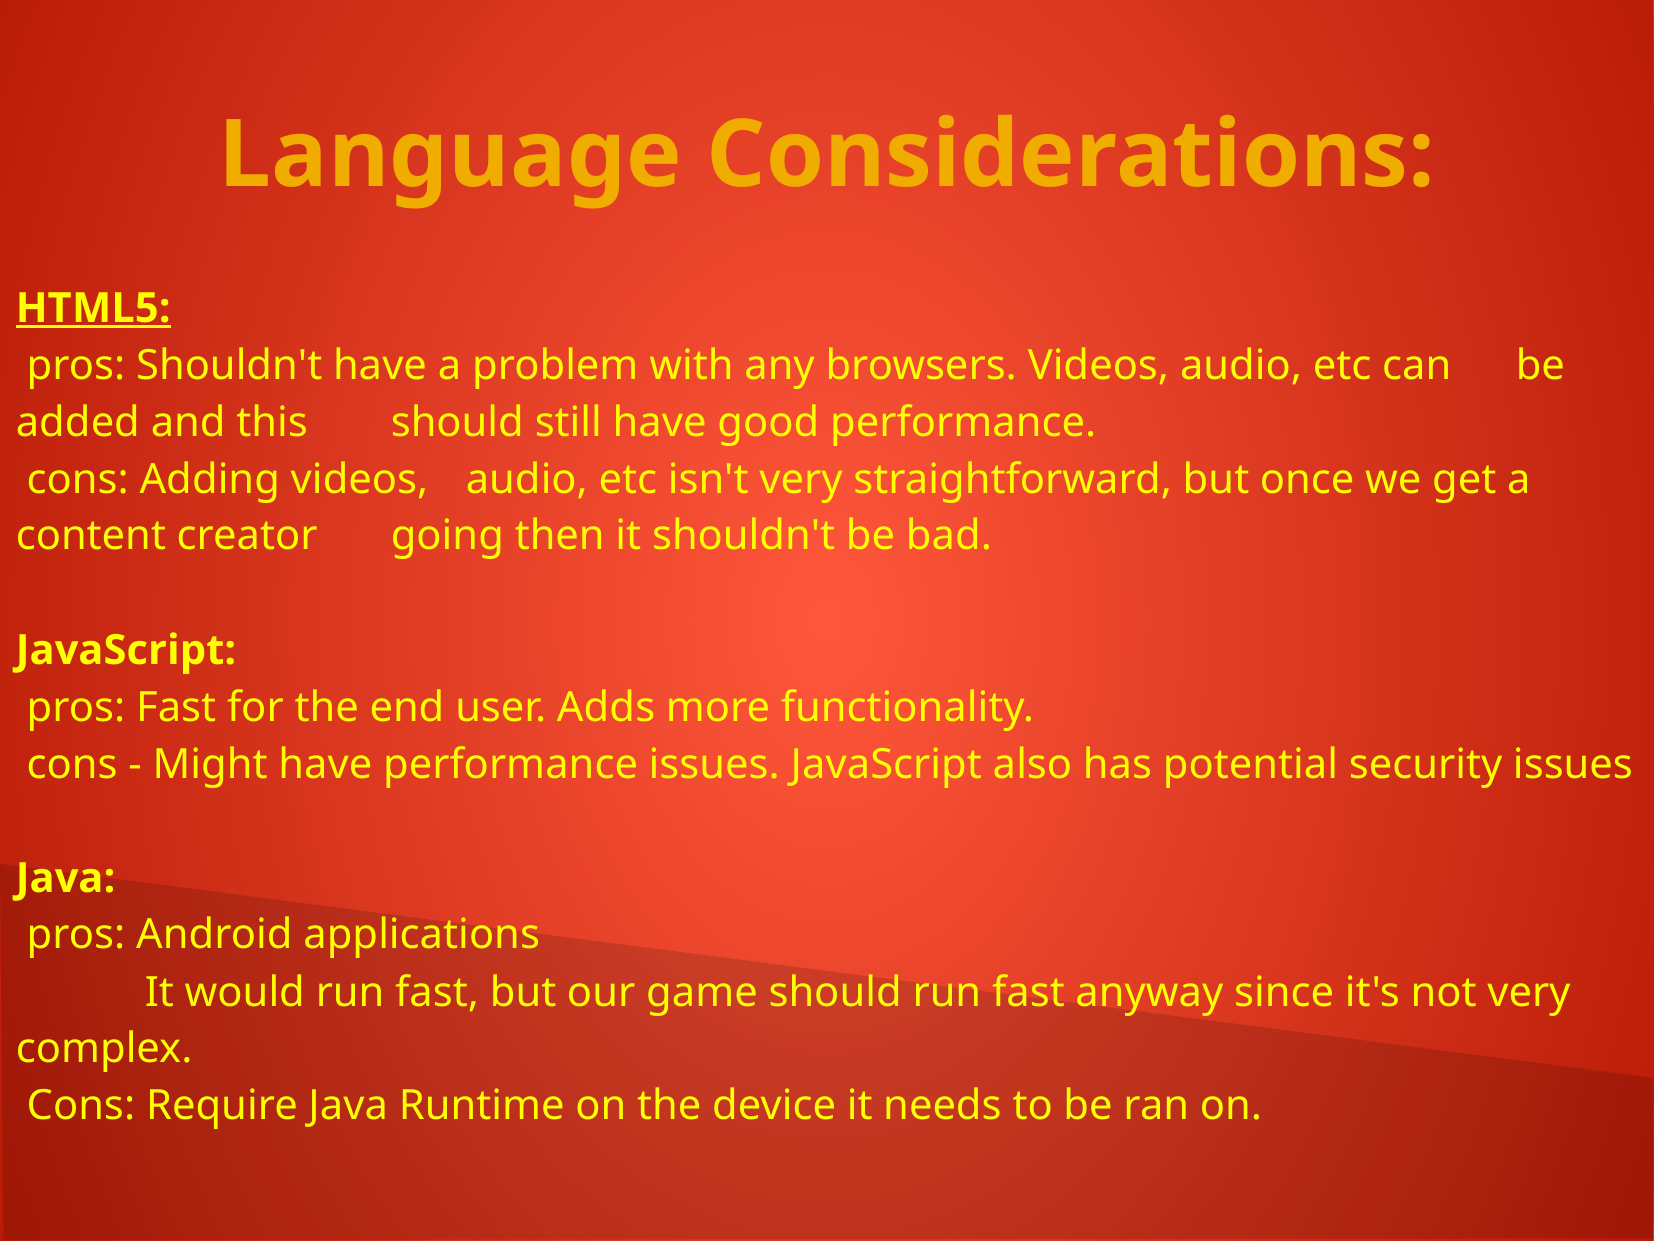

# Language Considerations:
HTML5:
 pros: Shouldn't have a problem with any browsers. Videos, audio, etc can 	be added and this 	should still have good performance.
 cons: Adding videos, 	audio, etc isn't very straightforward, but once we get a content creator 	going then it shouldn't be bad.
JavaScript:
 pros: Fast for the end user. Adds more functionality.
 cons - Might have performance issues. JavaScript also has potential security issues
Java:
 pros: Android applications
 It would run fast, but our game should run fast anyway since it's not very complex.
 Cons: Require Java Runtime on the device it needs to be ran on.